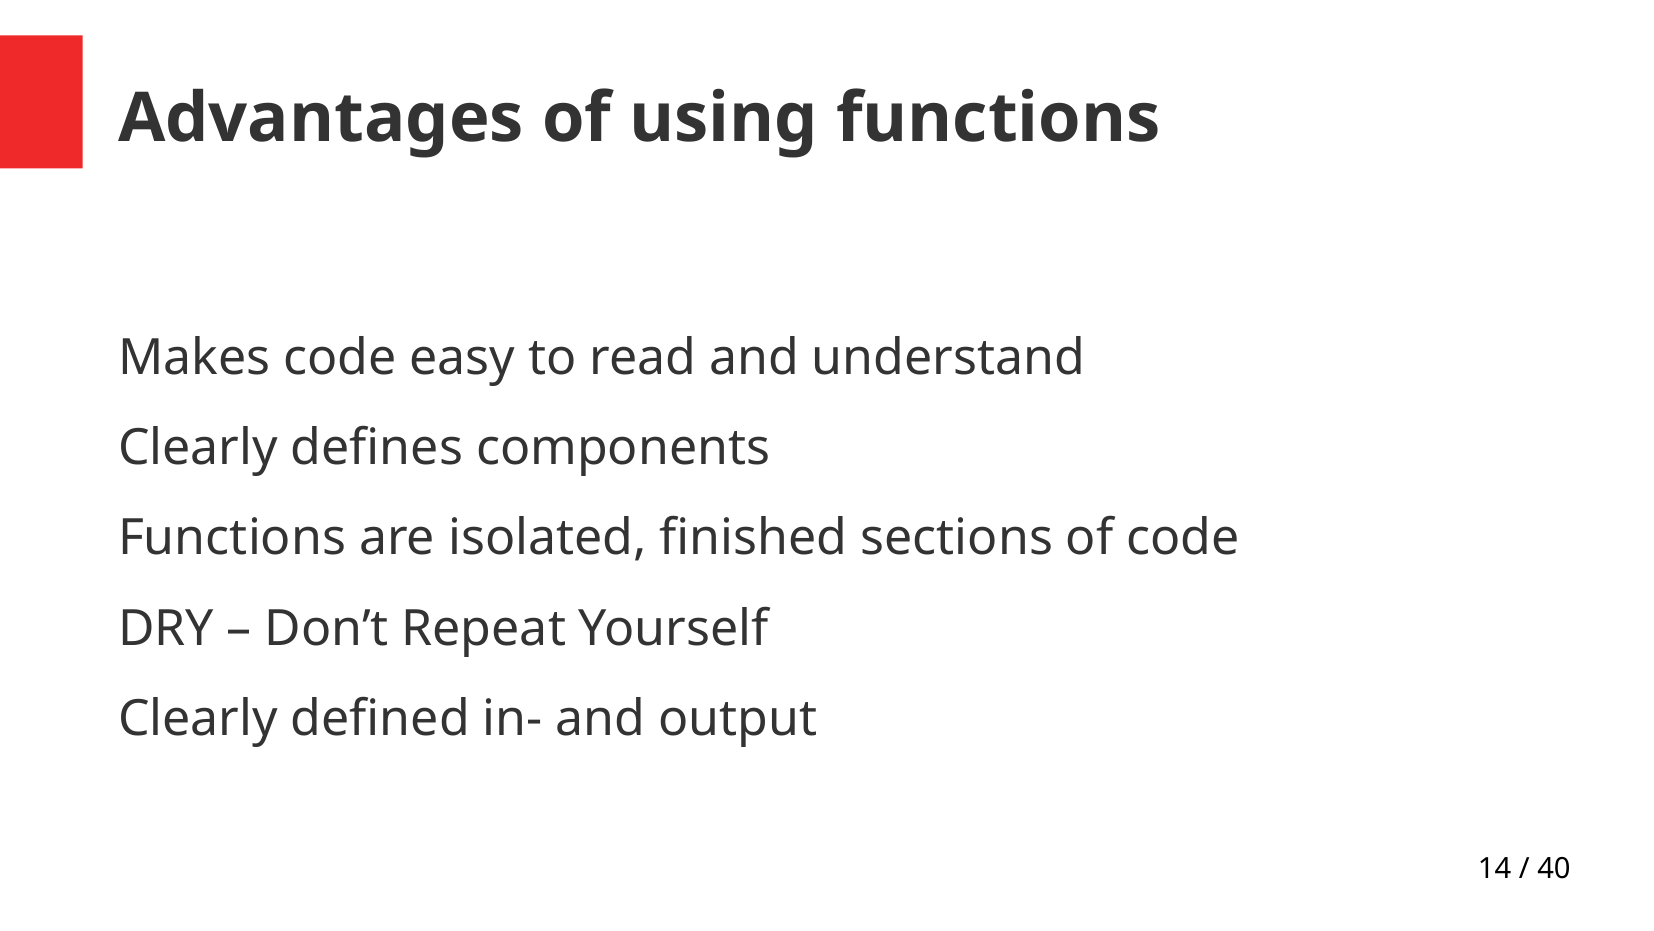

# Advantages of using functions
Makes code easy to read and understand
Clearly defines components
Functions are isolated, finished sections of code
DRY – Don’t Repeat Yourself
Clearly defined in- and output
14